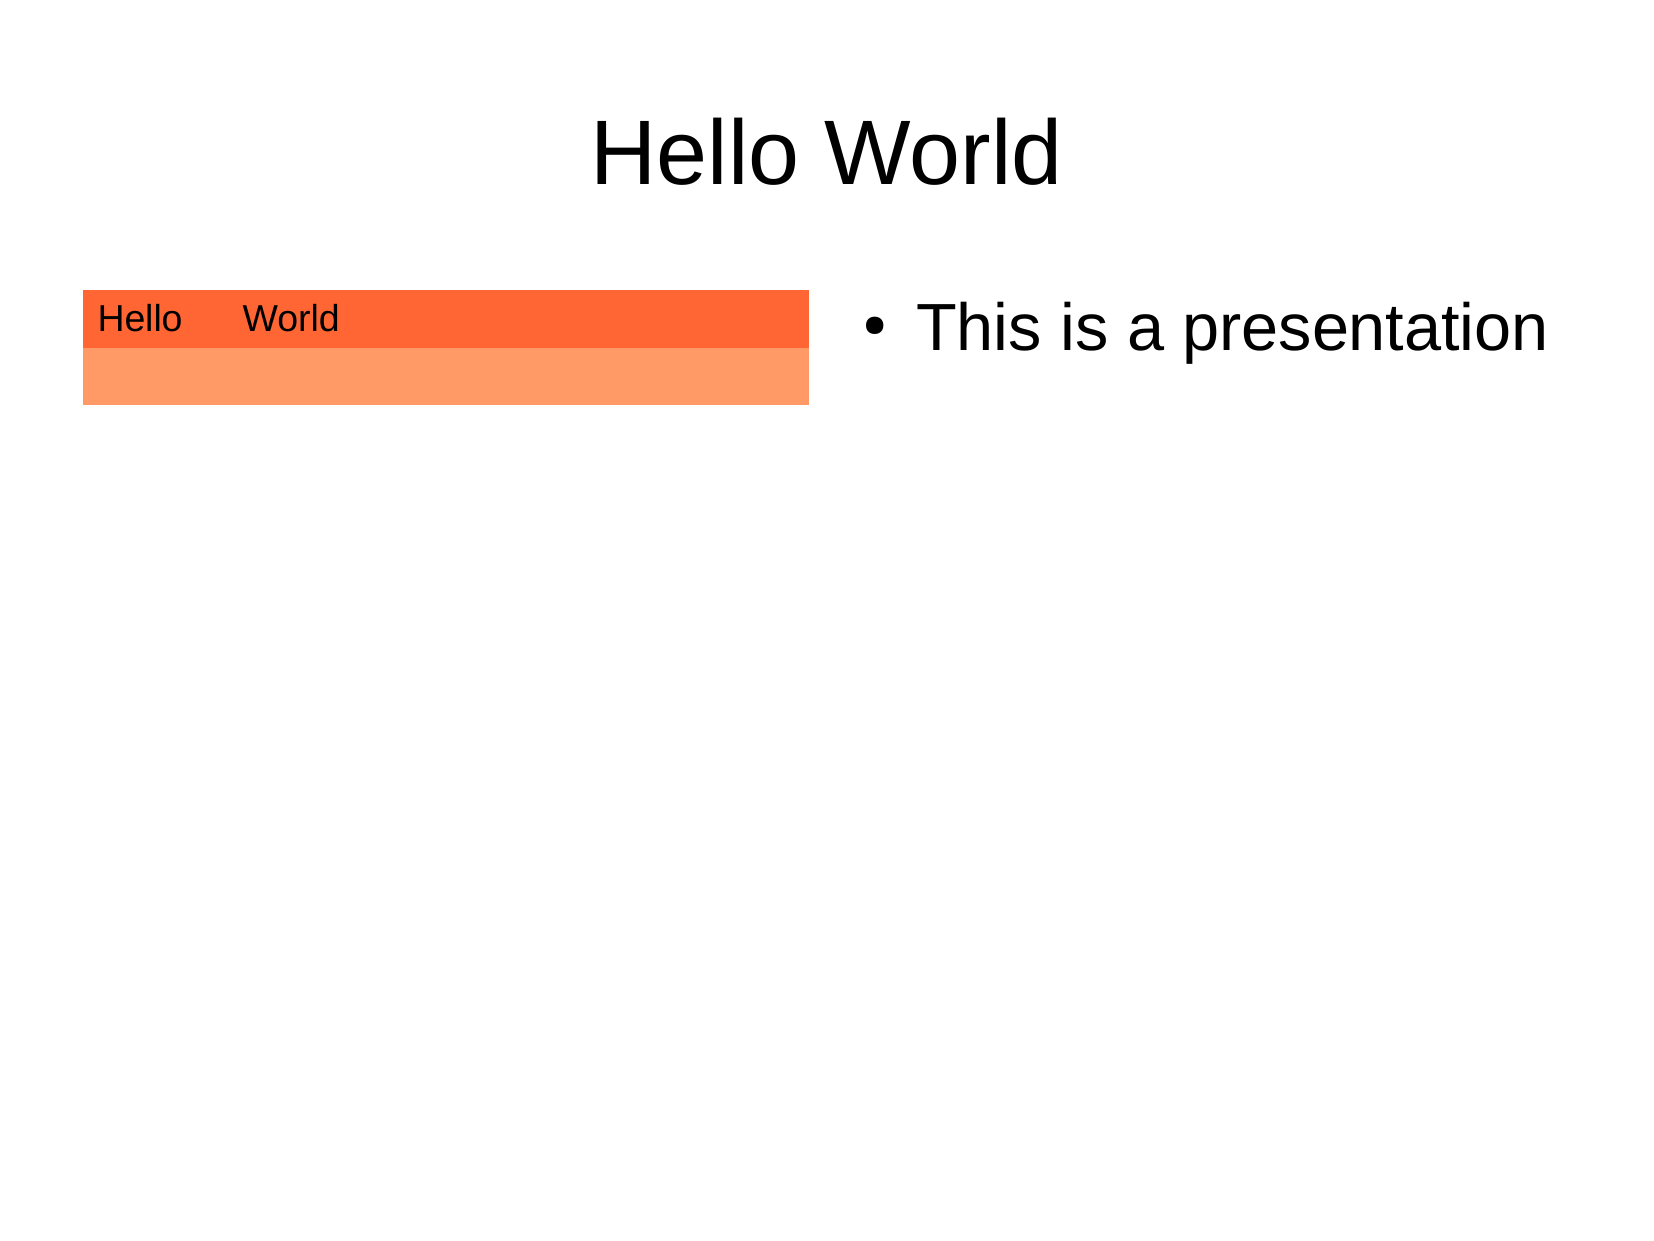

# Hello World
| Hello | World | | | |
| --- | --- | --- | --- | --- |
| | | | | |
This is a presentation